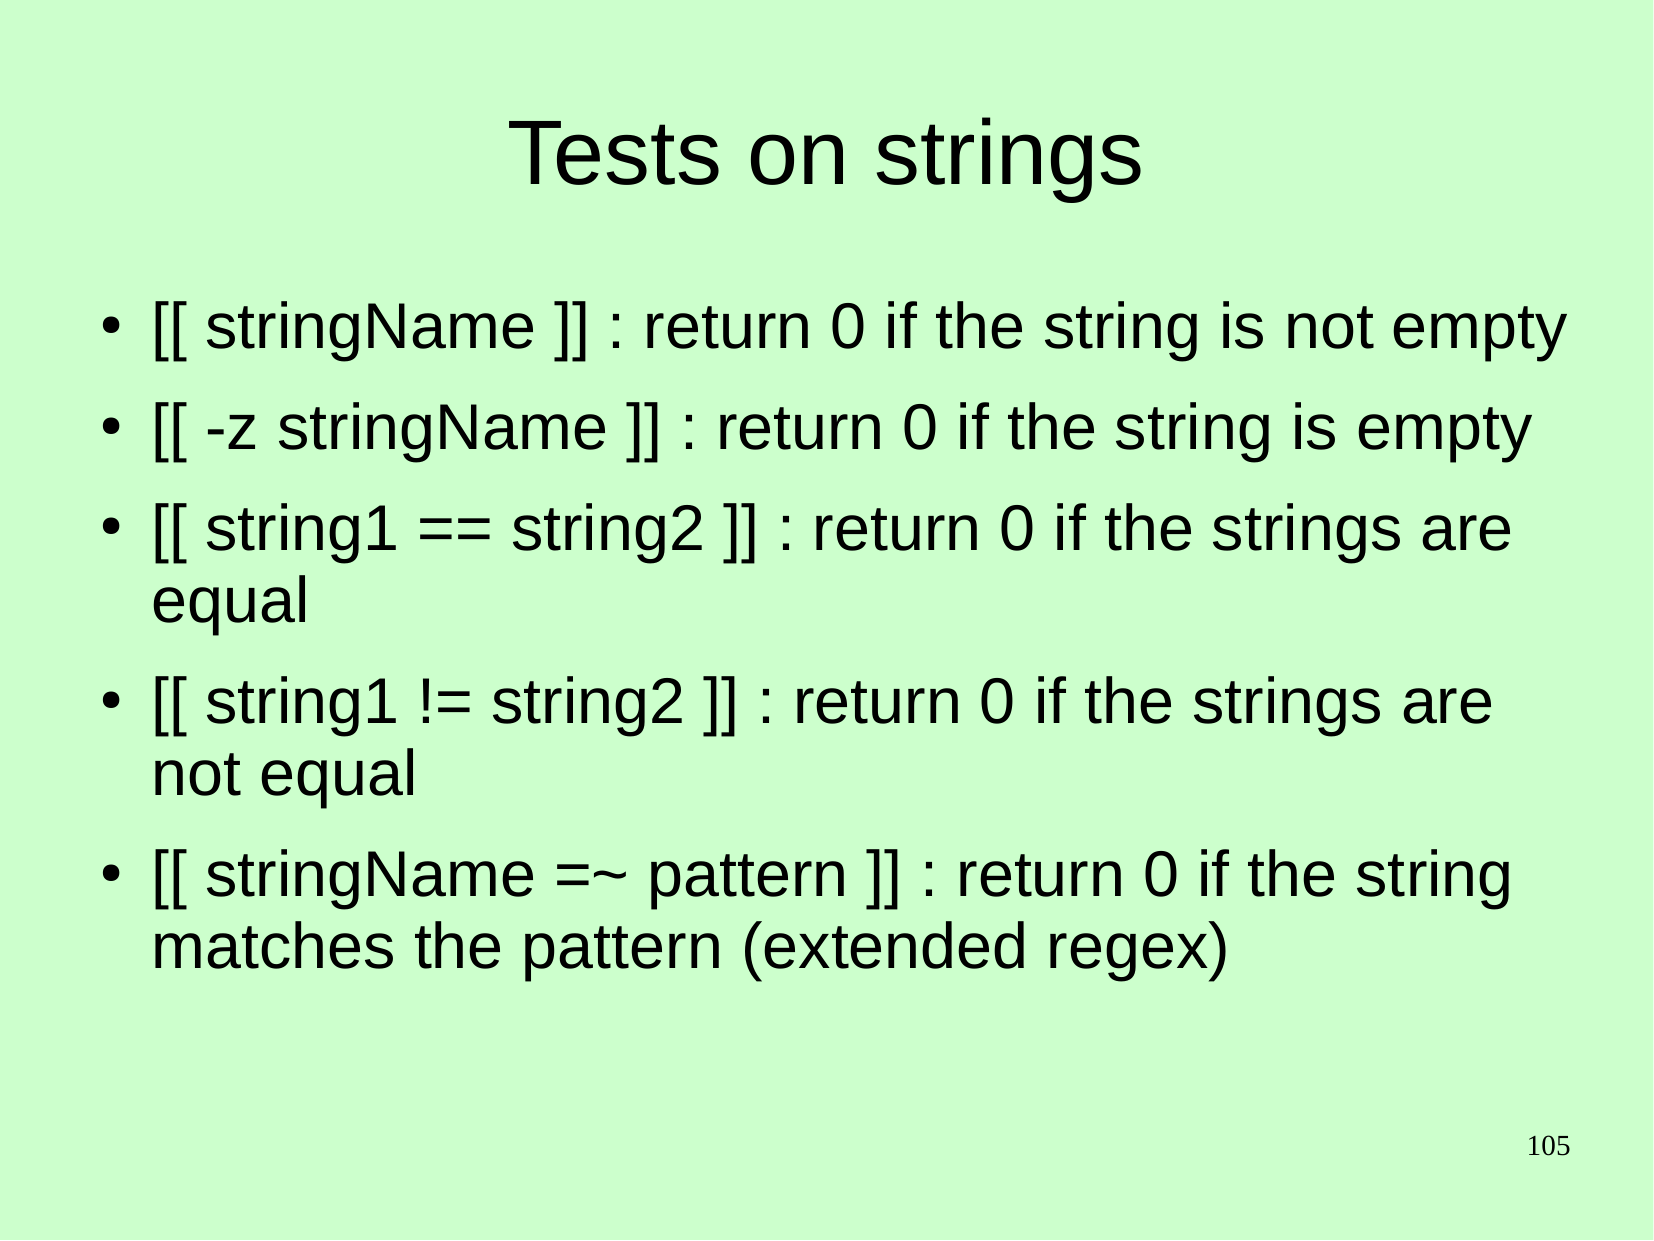

# Tests on strings
[[ stringName ]] : return 0 if the string is not empty
[[ -z stringName ]] : return 0 if the string is empty
[[ string1 == string2 ]] : return 0 if the strings are equal
[[ string1 != string2 ]] : return 0 if the strings are not equal
[[ stringName =~ pattern ]] : return 0 if the string matches the pattern (extended regex)
105